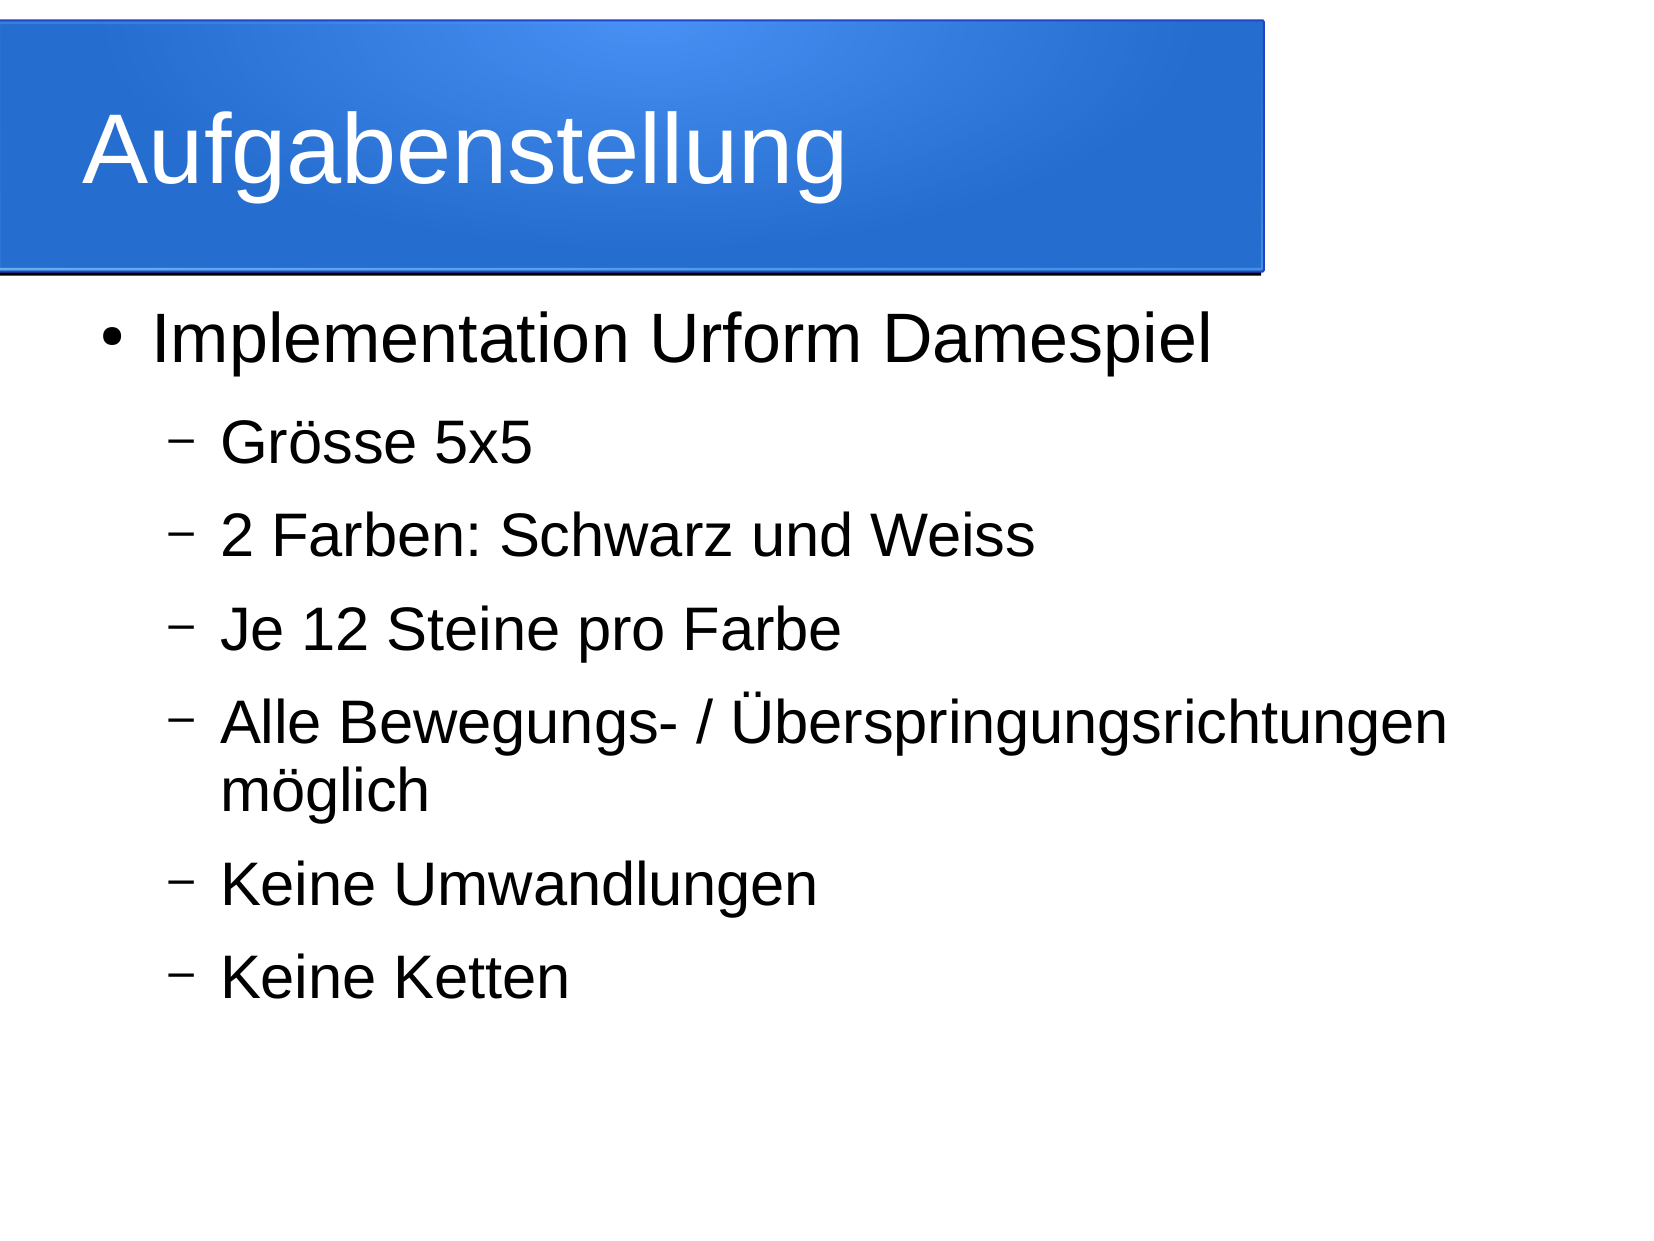

# Aufgabenstellung
Implementation Urform Damespiel
Grösse 5x5
2 Farben: Schwarz und Weiss
Je 12 Steine pro Farbe
Alle Bewegungs- / Überspringungsrichtungen
möglich
Keine Umwandlungen
Keine Ketten